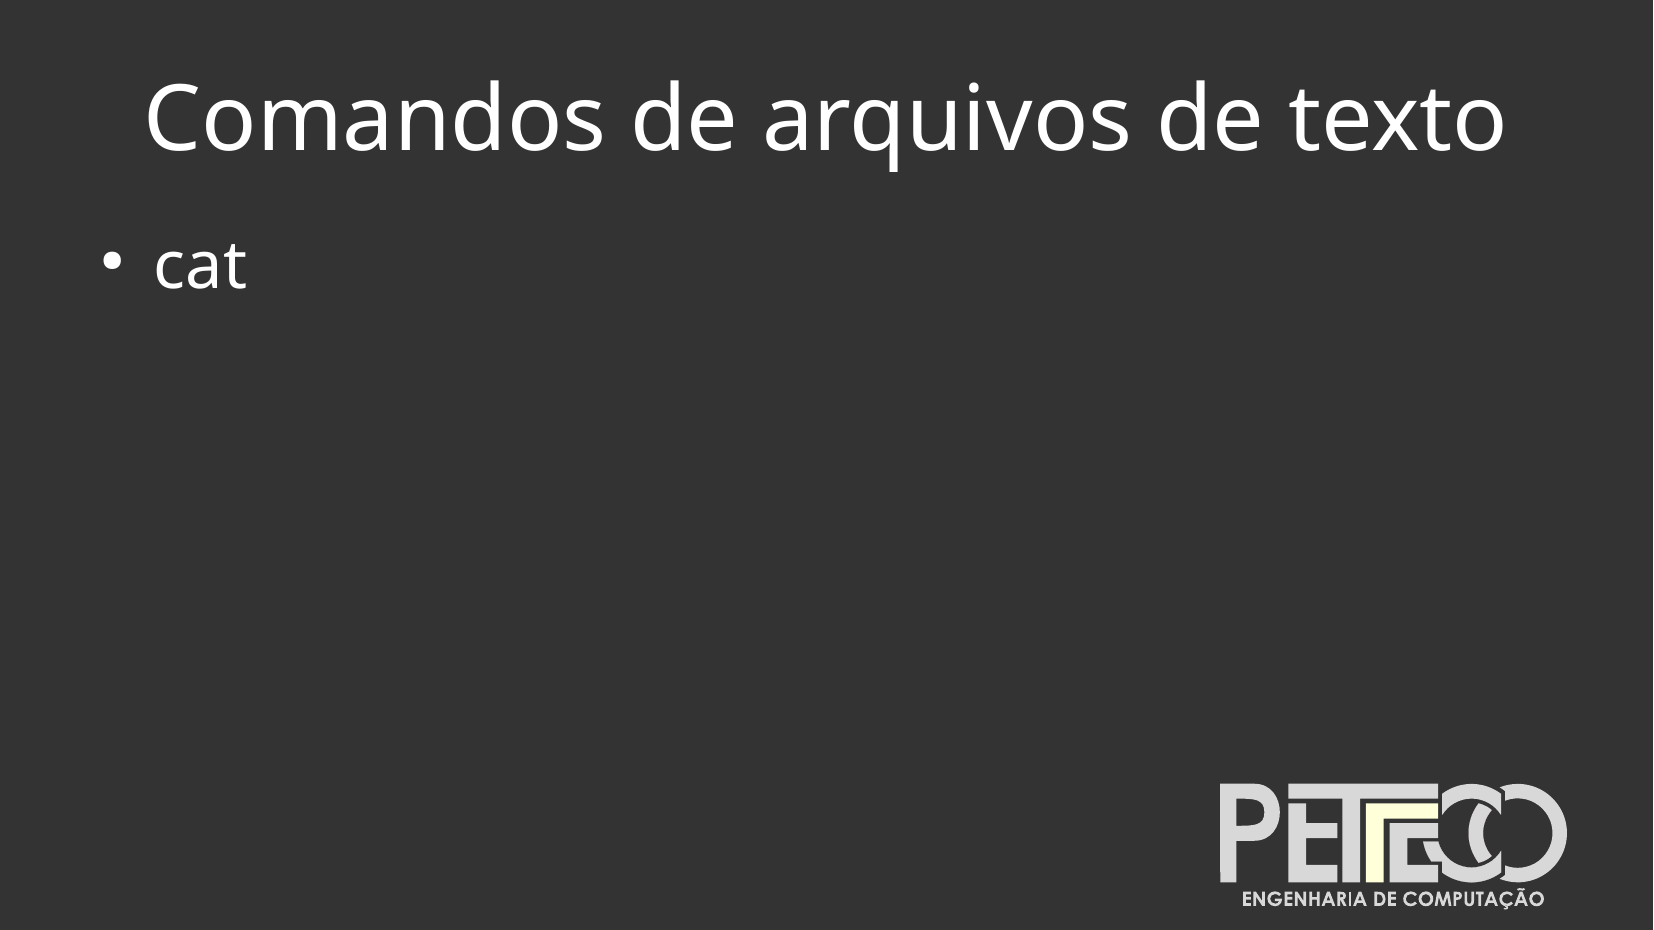

# Comandos de arquivos de texto
cat